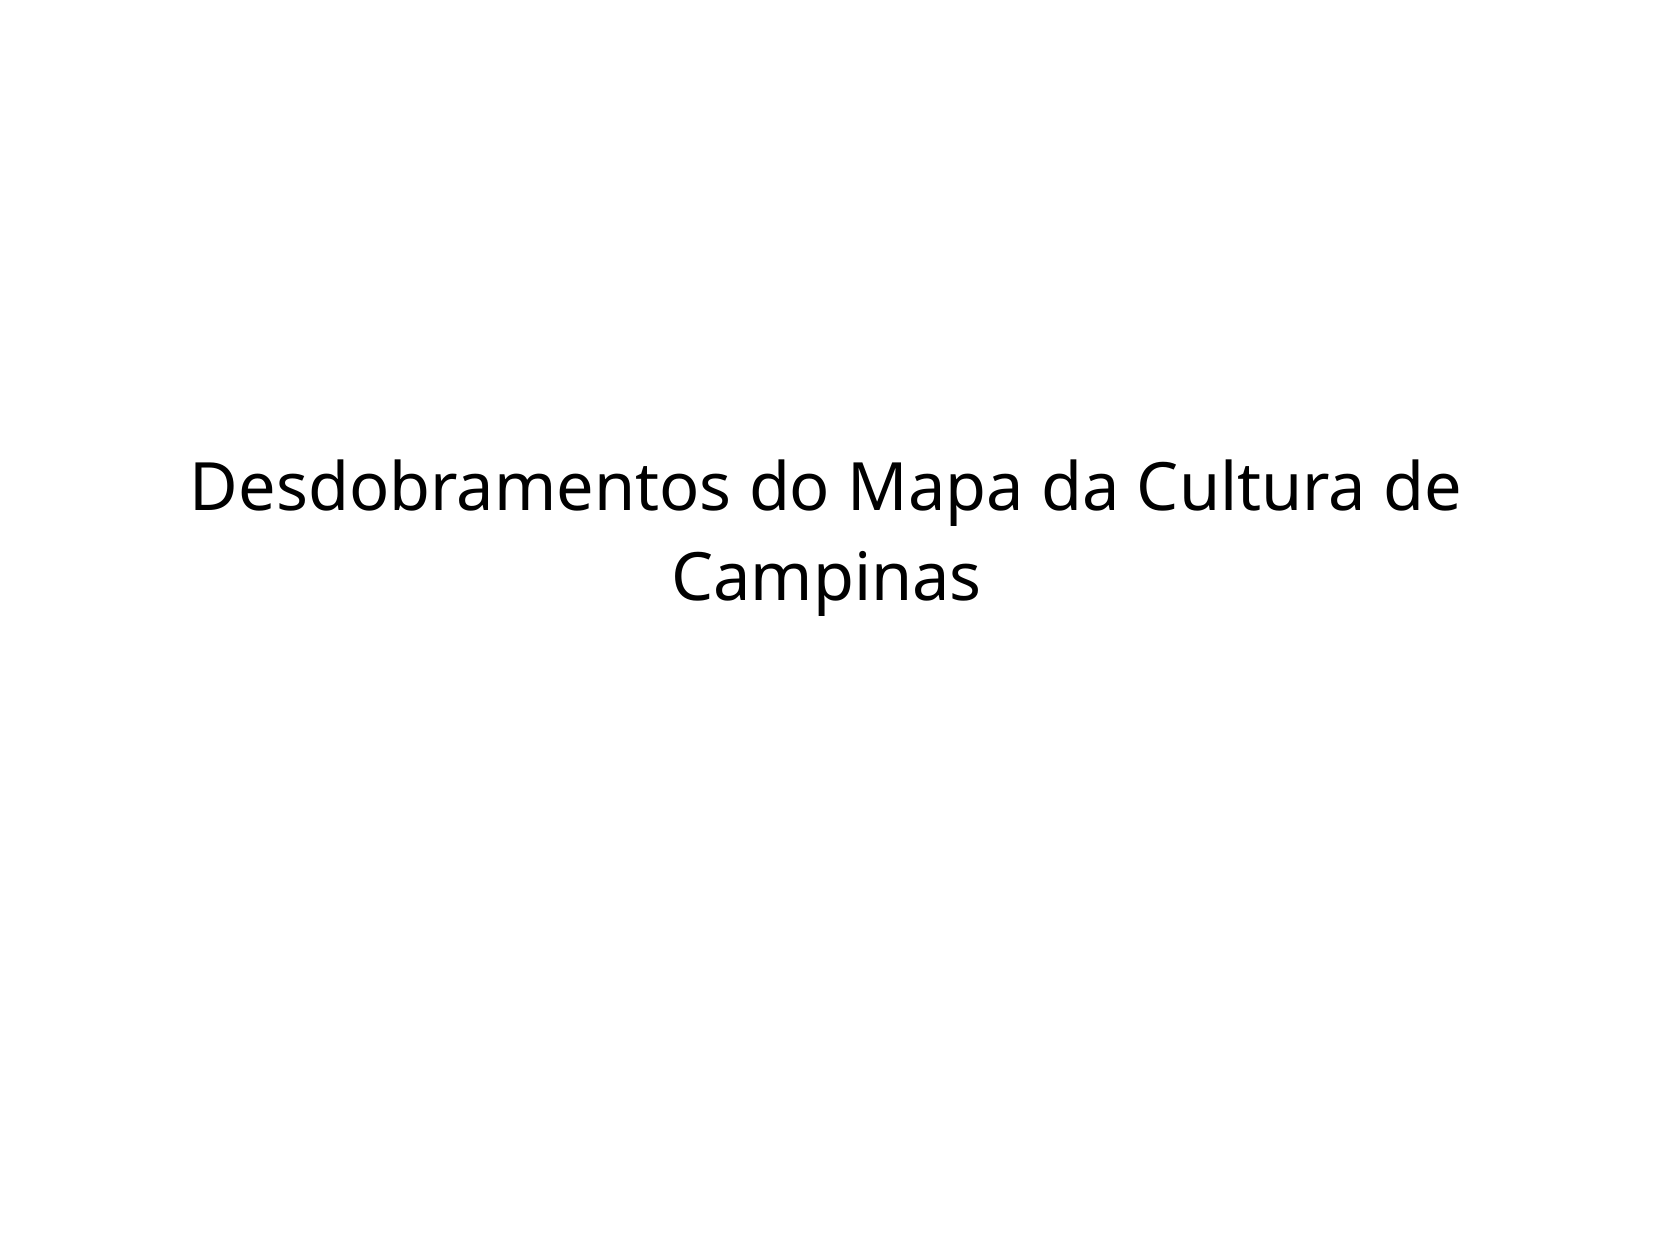

# Desdobramentos do Mapa da Cultura de Campinas